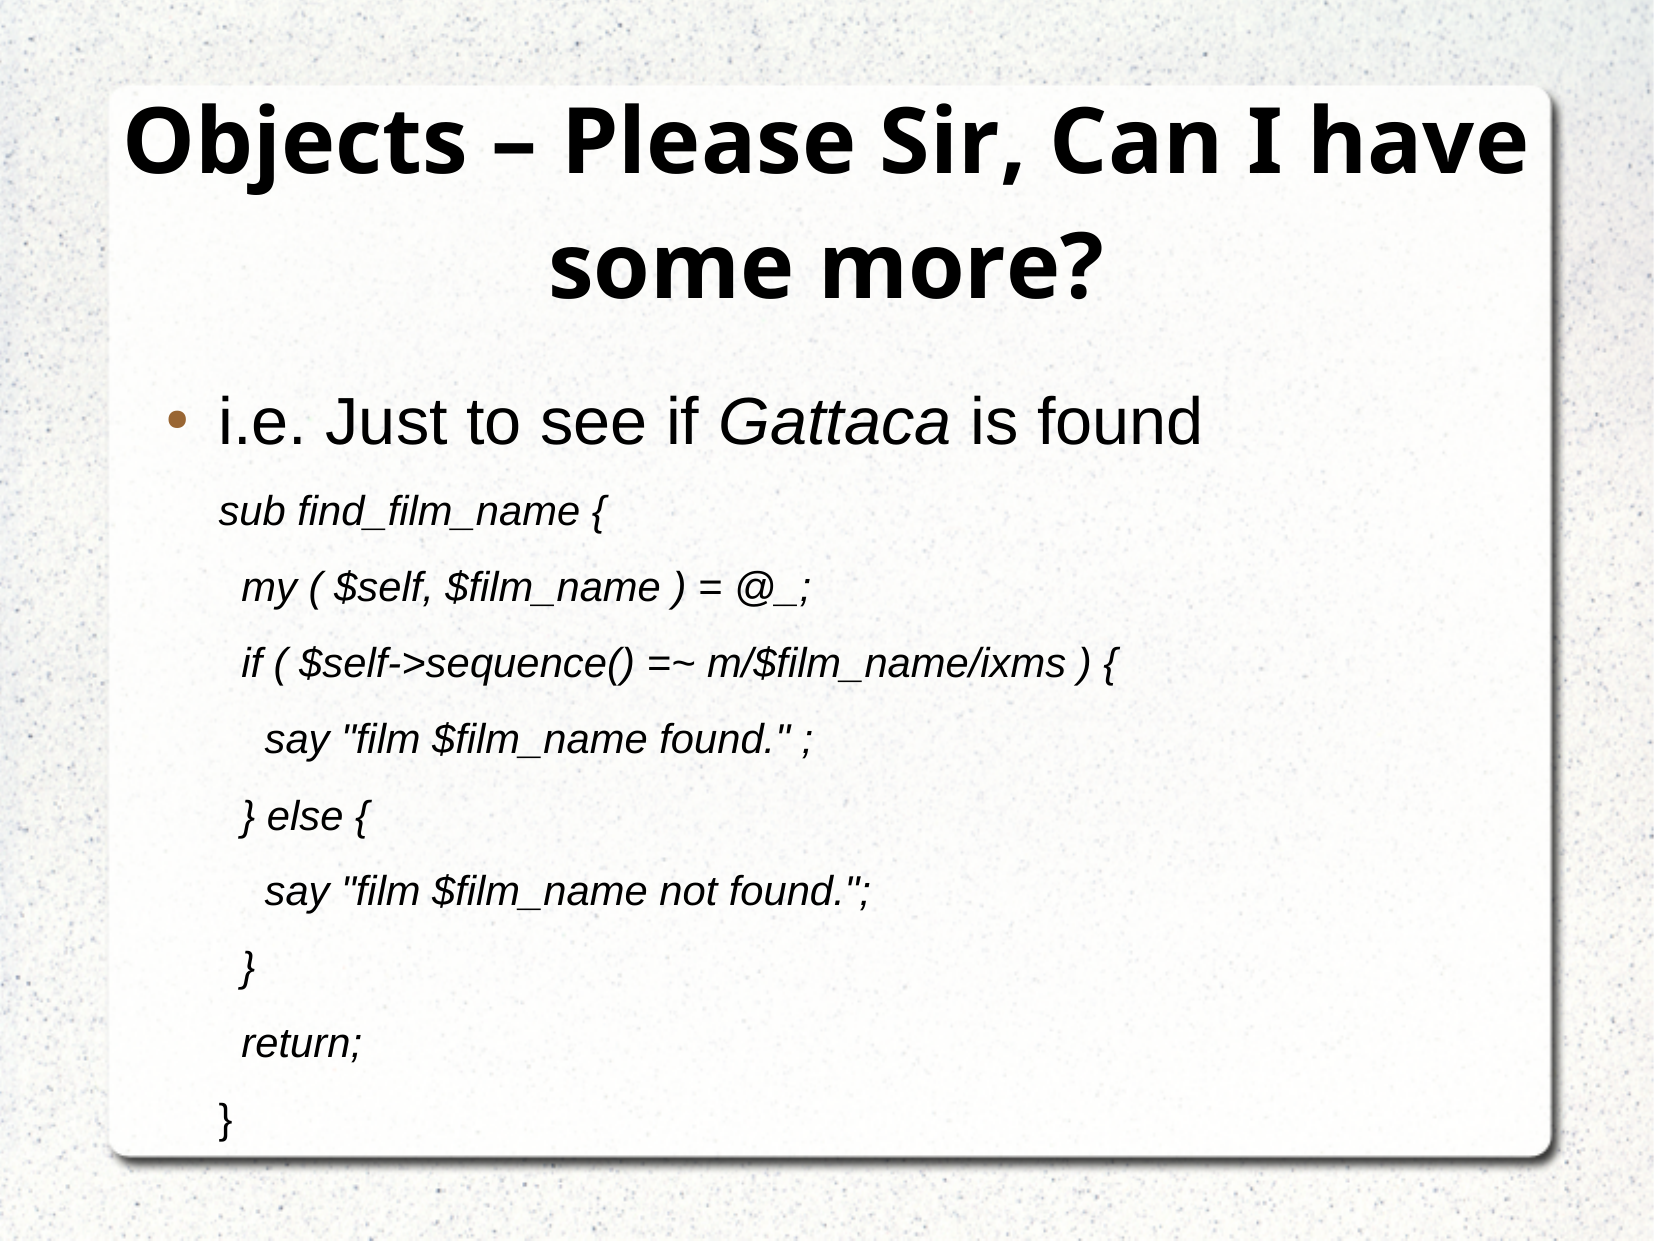

# Objects – Please Sir, Can I have some more?
i.e. Just to see if Gattaca is found
sub find_film_name {
 my ( $self, $film_name ) = @_;
 if ( $self->sequence() =~ m/$film_name/ixms ) {
 say "film $film_name found." ;
 } else {
 say "film $film_name not found.";
 }
 return;
}